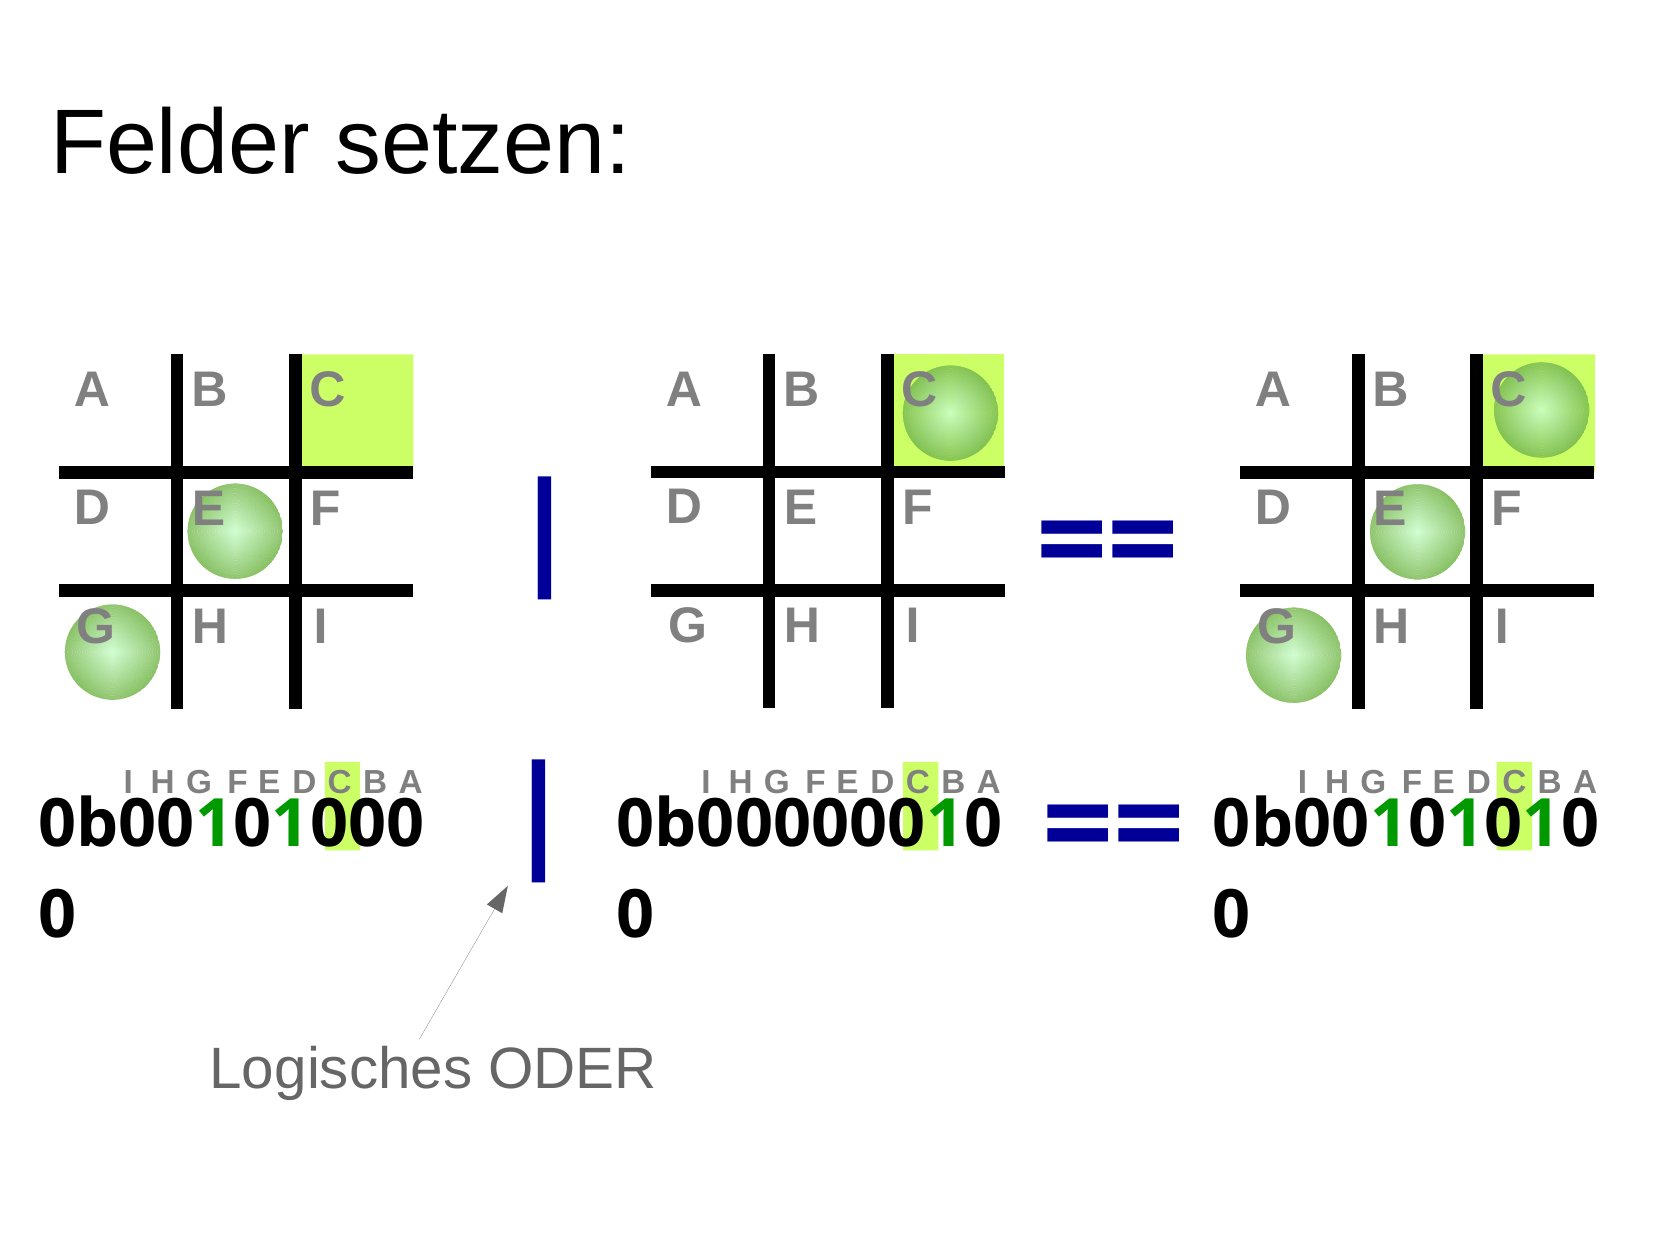

Felder setzen:
A
B
C
D
E
F
G
H
I
A
B
C
D
E
F
G
H
I
A
B
C
D
E
F
G
H
I
|
==
|
==
C
B
I
H
G
A
F
E
D
C
B
I
H
G
A
F
E
D
C
B
I
H
G
A
F
E
D
0b001010000
0b000000100
0b001010100
Logisches ODER